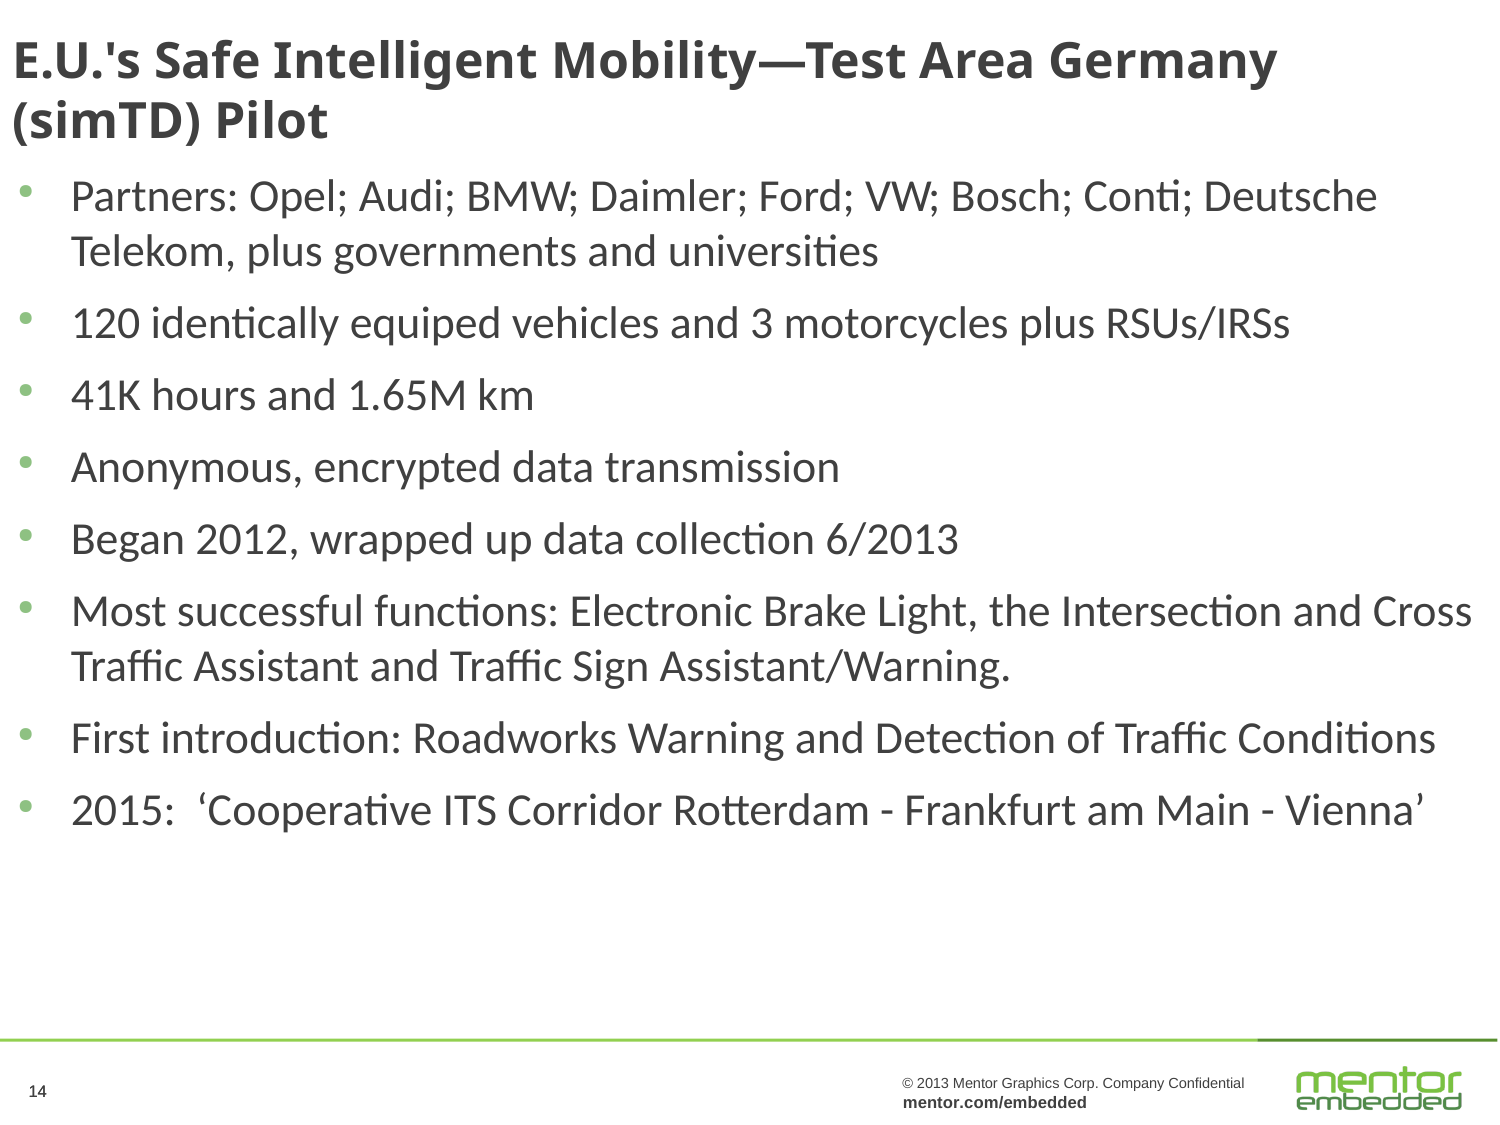

# E.U.'s Safe Intelligent Mobility—Test Area Germany (simTD) Pilot
Partners: Opel; Audi; BMW; Daimler; Ford; VW; Bosch; Conti; Deutsche Telekom, plus governments and universities
120 identically equiped vehicles and 3 motorcycles plus RSUs/IRSs
41K hours and 1.65M km
Anonymous, encrypted data transmission
Began 2012, wrapped up data collection 6/2013
Most successful functions: Electronic Brake Light, the Intersection and Cross Traffic Assistant and Traffic Sign Assistant/Warning.
First introduction: Roadworks Warning and Detection of Traffic Conditions
2015: ‘Cooperative ITS Corridor Rotterdam - Frankfurt am Main - Vienna’